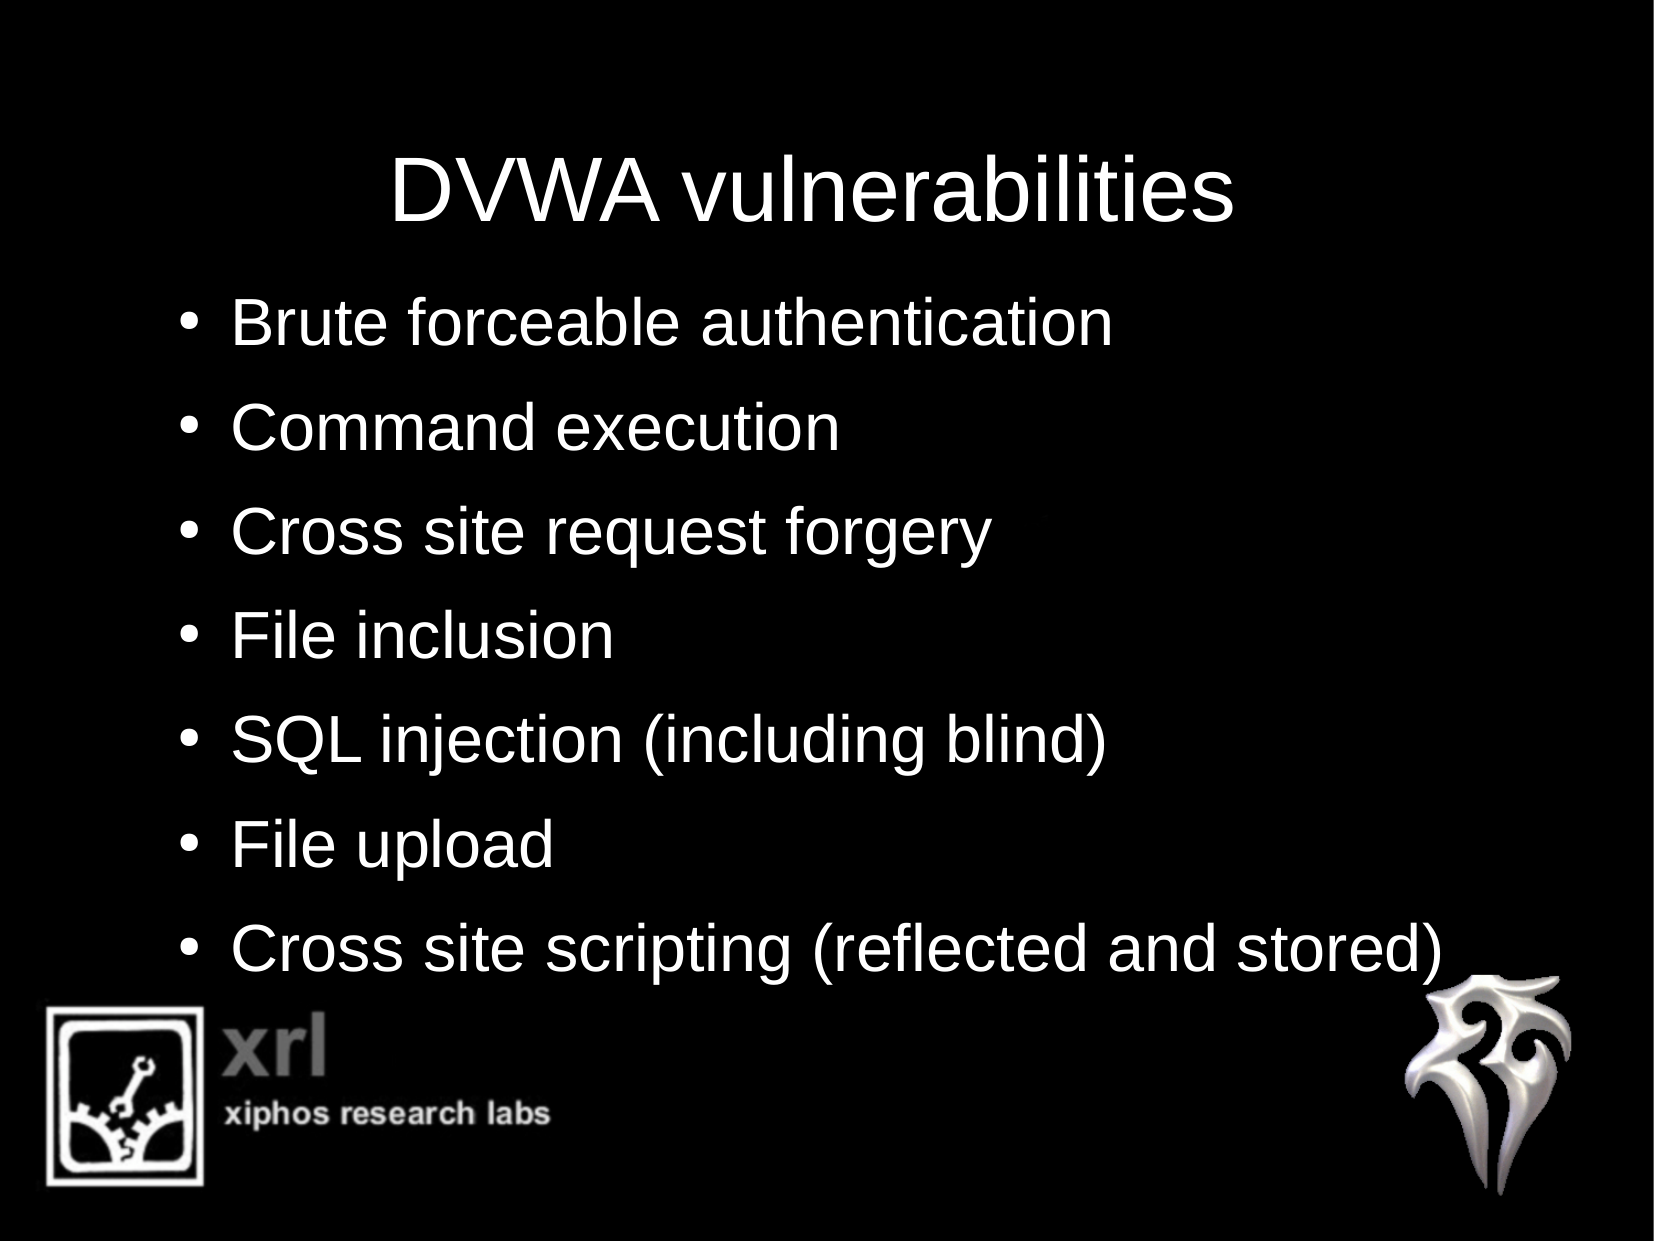

# DVWA vulnerabilities
Brute forceable authentication
Command execution
Cross site request forgery
File inclusion
SQL injection (including blind)
File upload
Cross site scripting (reflected and stored)